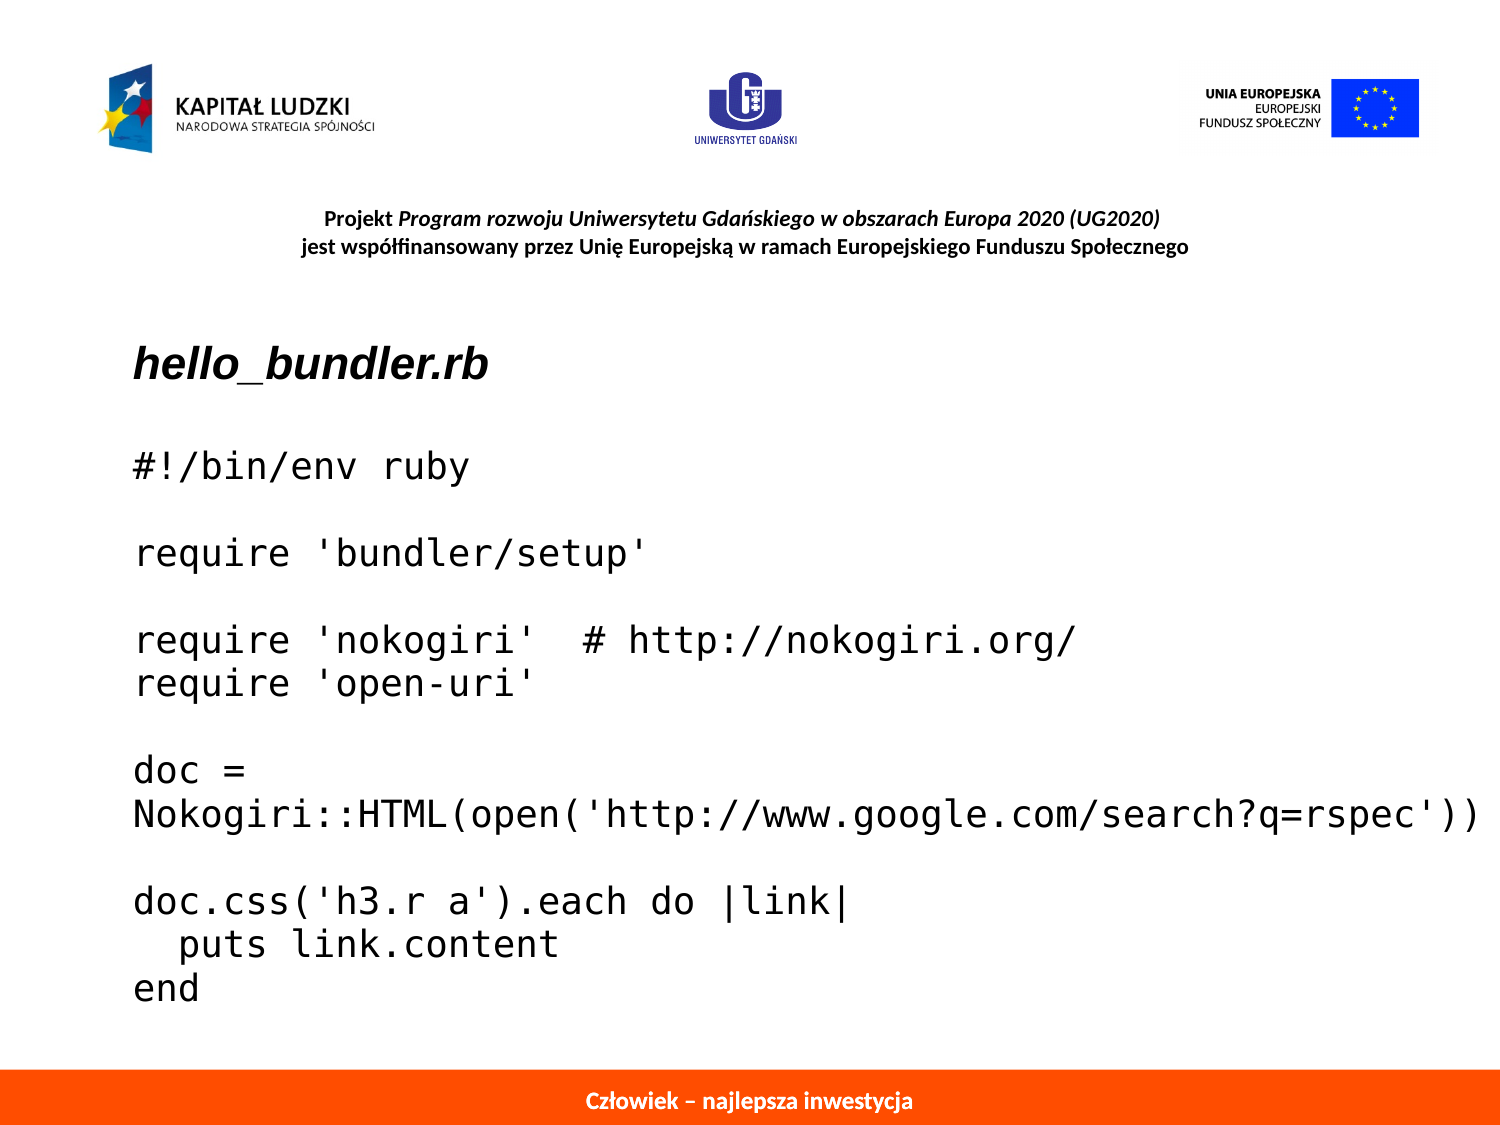

Projekt Program rozwoju Uniwersytetu Gdańskiego w obszarach Europa 2020 (UG2020)
jest współfinansowany przez Unię Europejską w ramach Europejskiego Funduszu Społecznego
hello_bundler.rb
#!/bin/env ruby
require 'bundler/setup'
require 'nokogiri' # http://nokogiri.org/
require 'open-uri'
doc =
Nokogiri::HTML(open('http://www.google.com/search?q=rspec'))
doc.css('h3.r a').each do |link|
 puts link.content
end
Człowiek – najlepsza inwestycja
Człowiek – najlepsza inwestycja